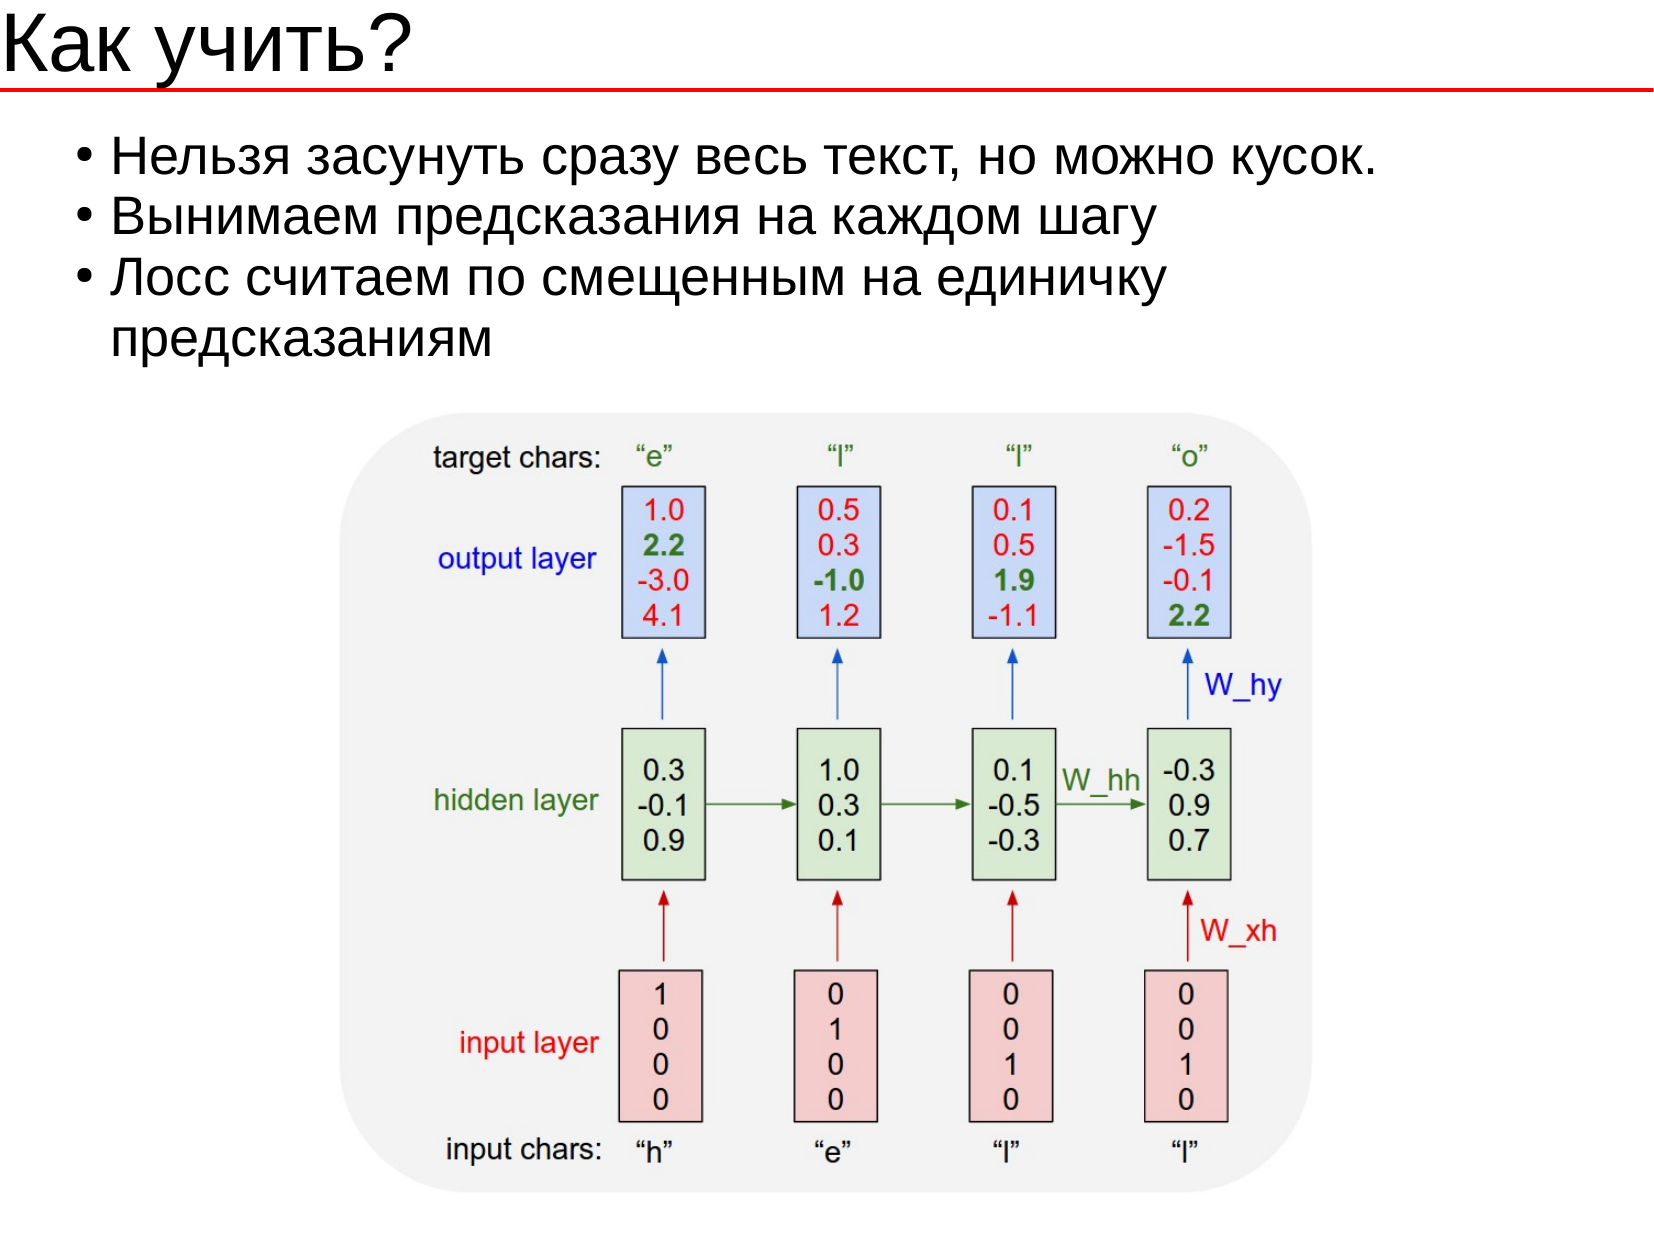

# Как учить?
Нельзя засунуть сразу весь текст, но можно кусок.
Вынимаем предсказания на каждом шагу
Лосс считаем по смещенным на единичку предсказаниям